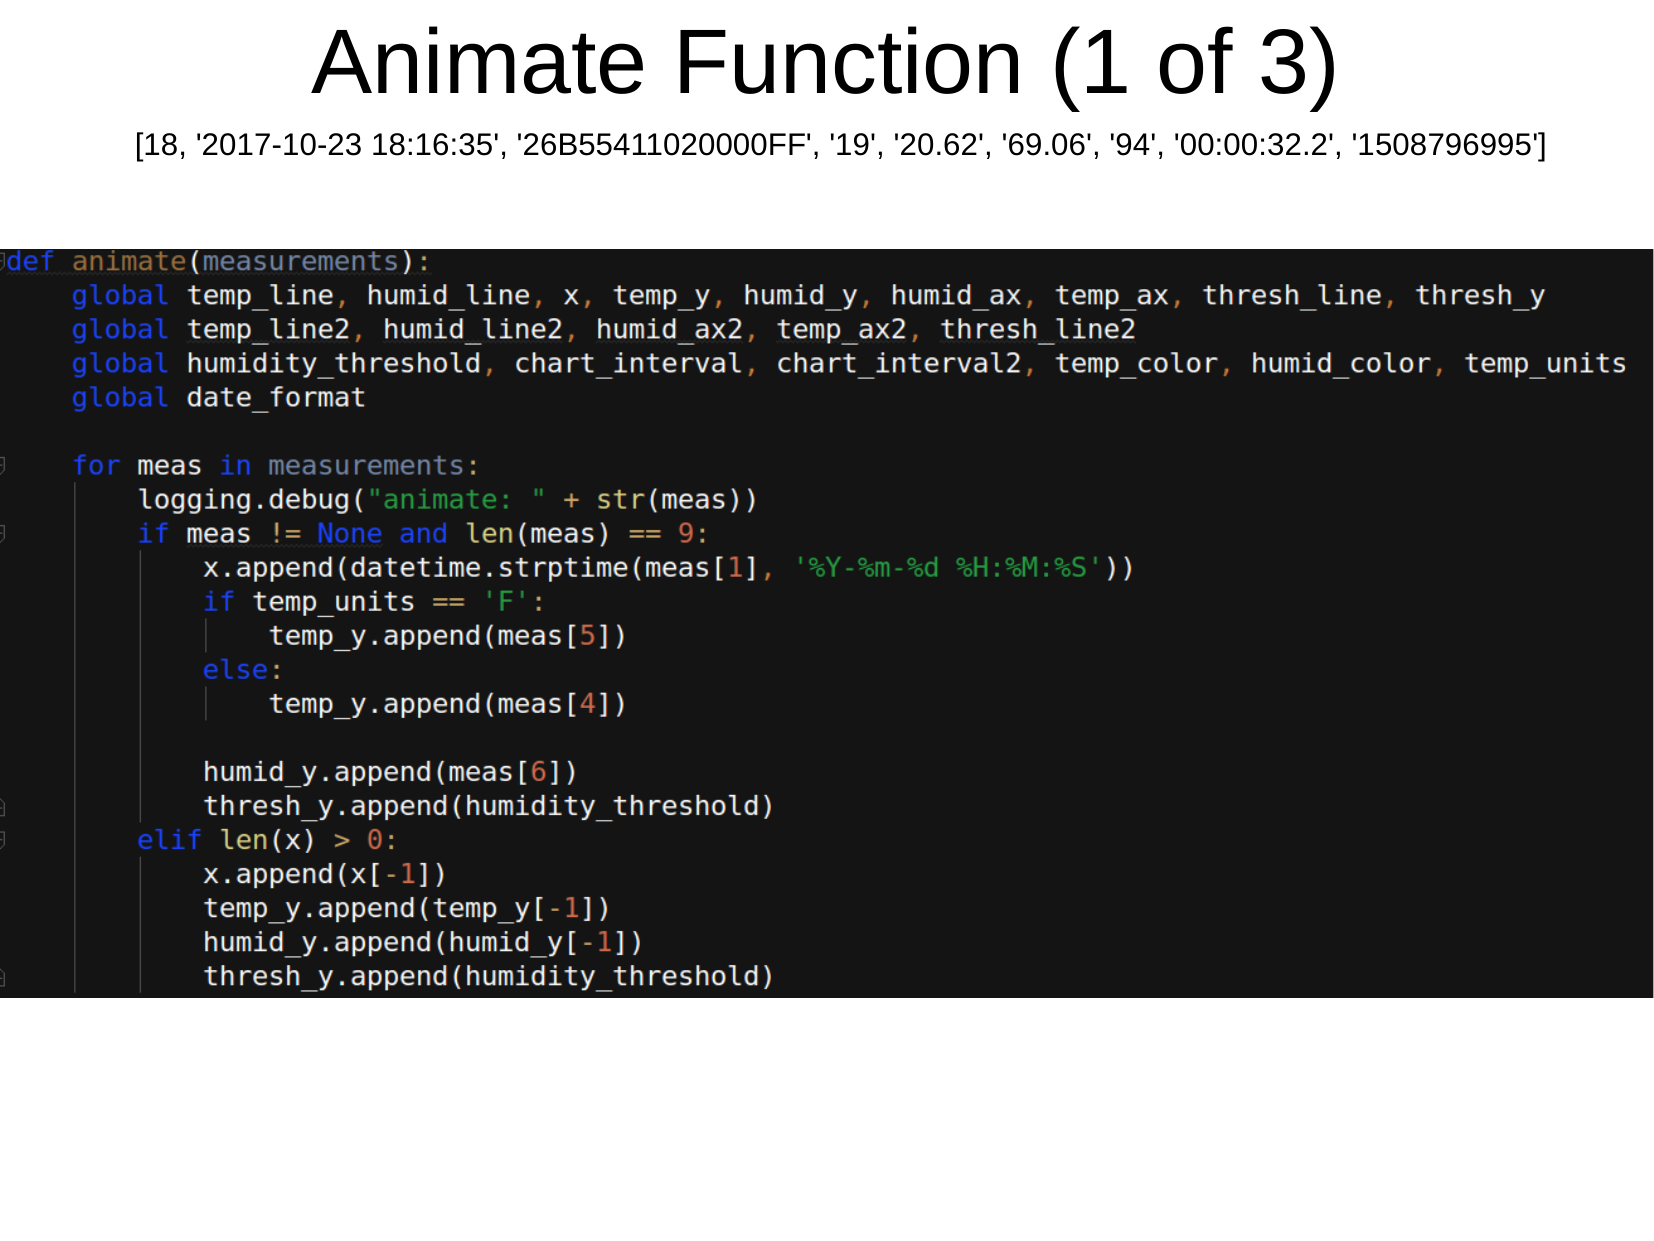

# Animate Function (1 of 3)
[18, '2017-10-23 18:16:35', '26B55411020000FF', '19', '20.62', '69.06', '94', '00:00:32.2', '1508796995']